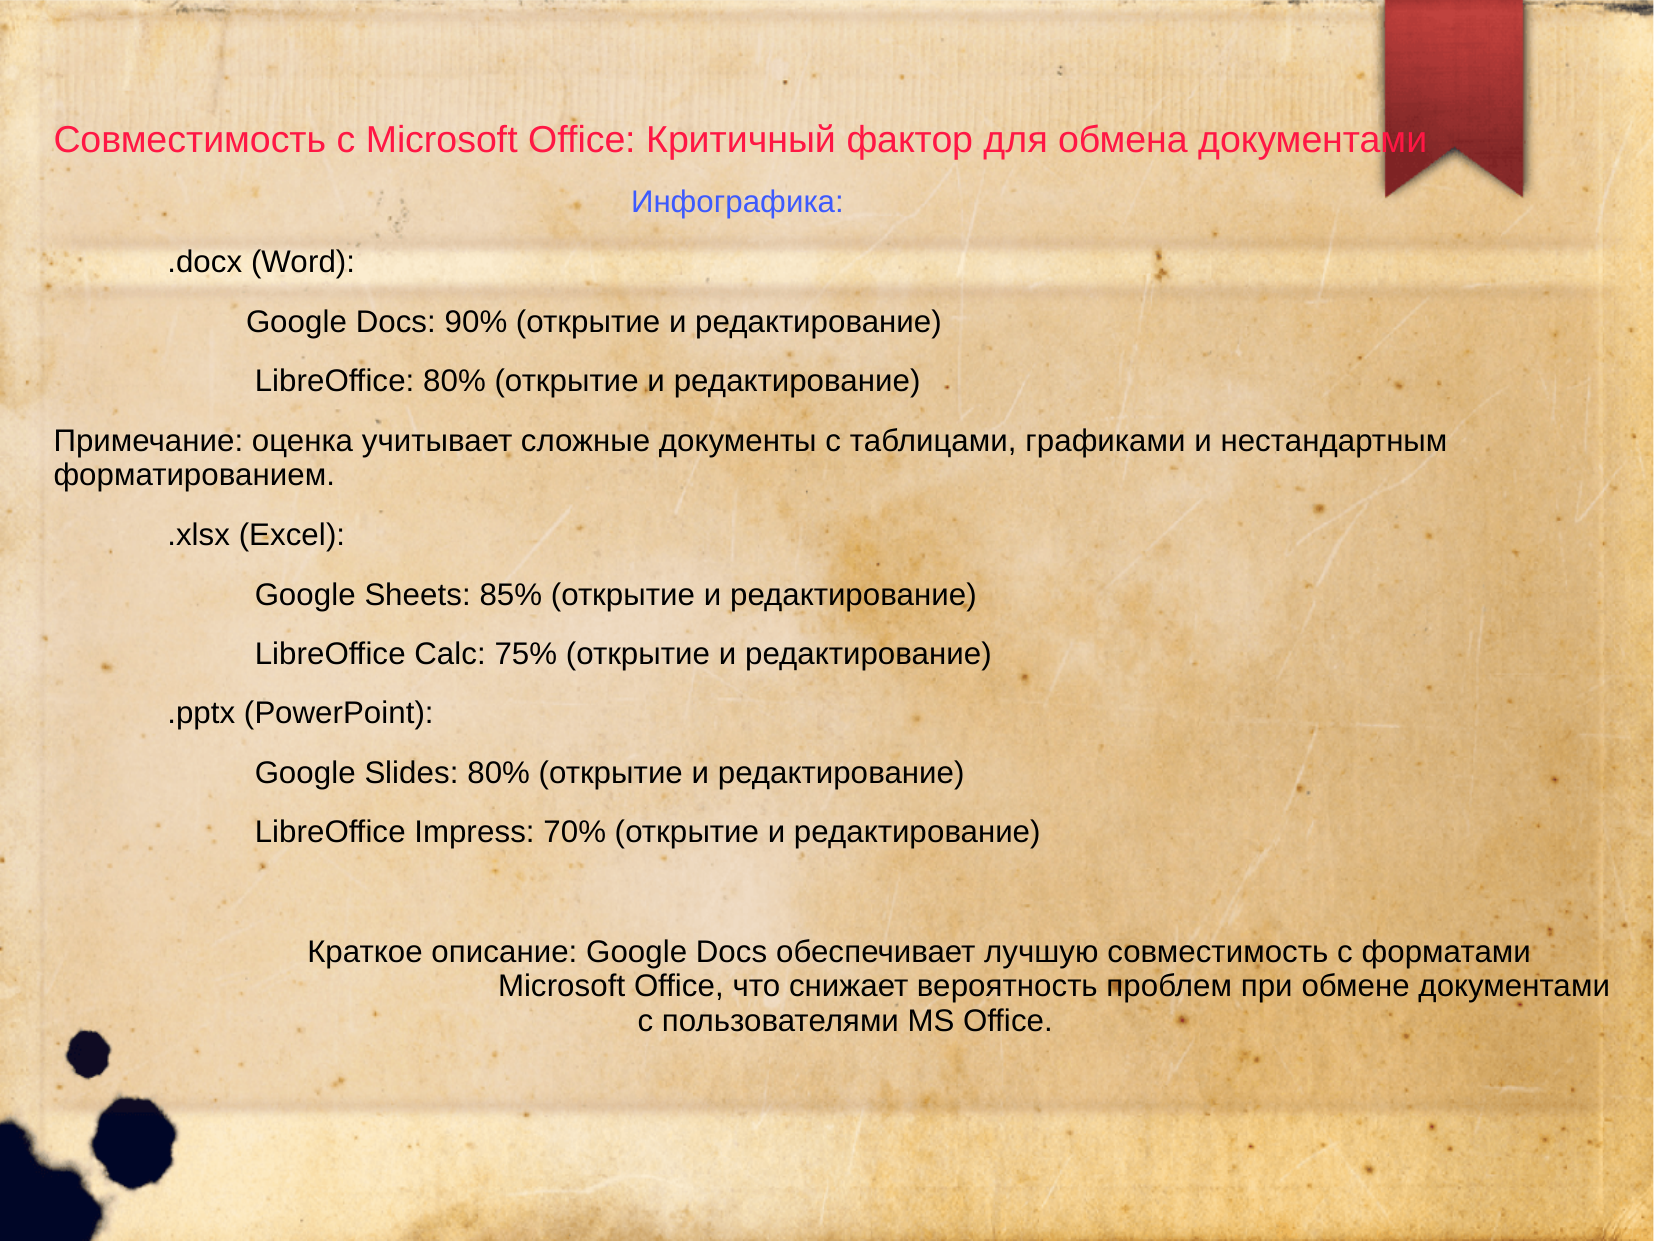

Совместимость с Microsoft Office: Критичный фактор для обмена документами
 Инфографика:
 .docx (Word):
 Google Docs: 90% (открытие и редактирование)
 LibreOffice: 80% (открытие и редактирование)
Примечание: оценка учитывает сложные документы с таблицами, графиками и нестандартным форматированием.
 .xlsx (Excel):
 Google Sheets: 85% (открытие и редактирование)
 LibreOffice Calc: 75% (открытие и редактирование)
 .pptx (PowerPoint):
 Google Slides: 80% (открытие и редактирование)
 LibreOffice Impress: 70% (открытие и редактирование)
 Краткое описание: Google Docs обеспечивает лучшую совместимость с форматами Microsoft Office, что снижает вероятность проблем при обмене документами с пользователями MS Office.